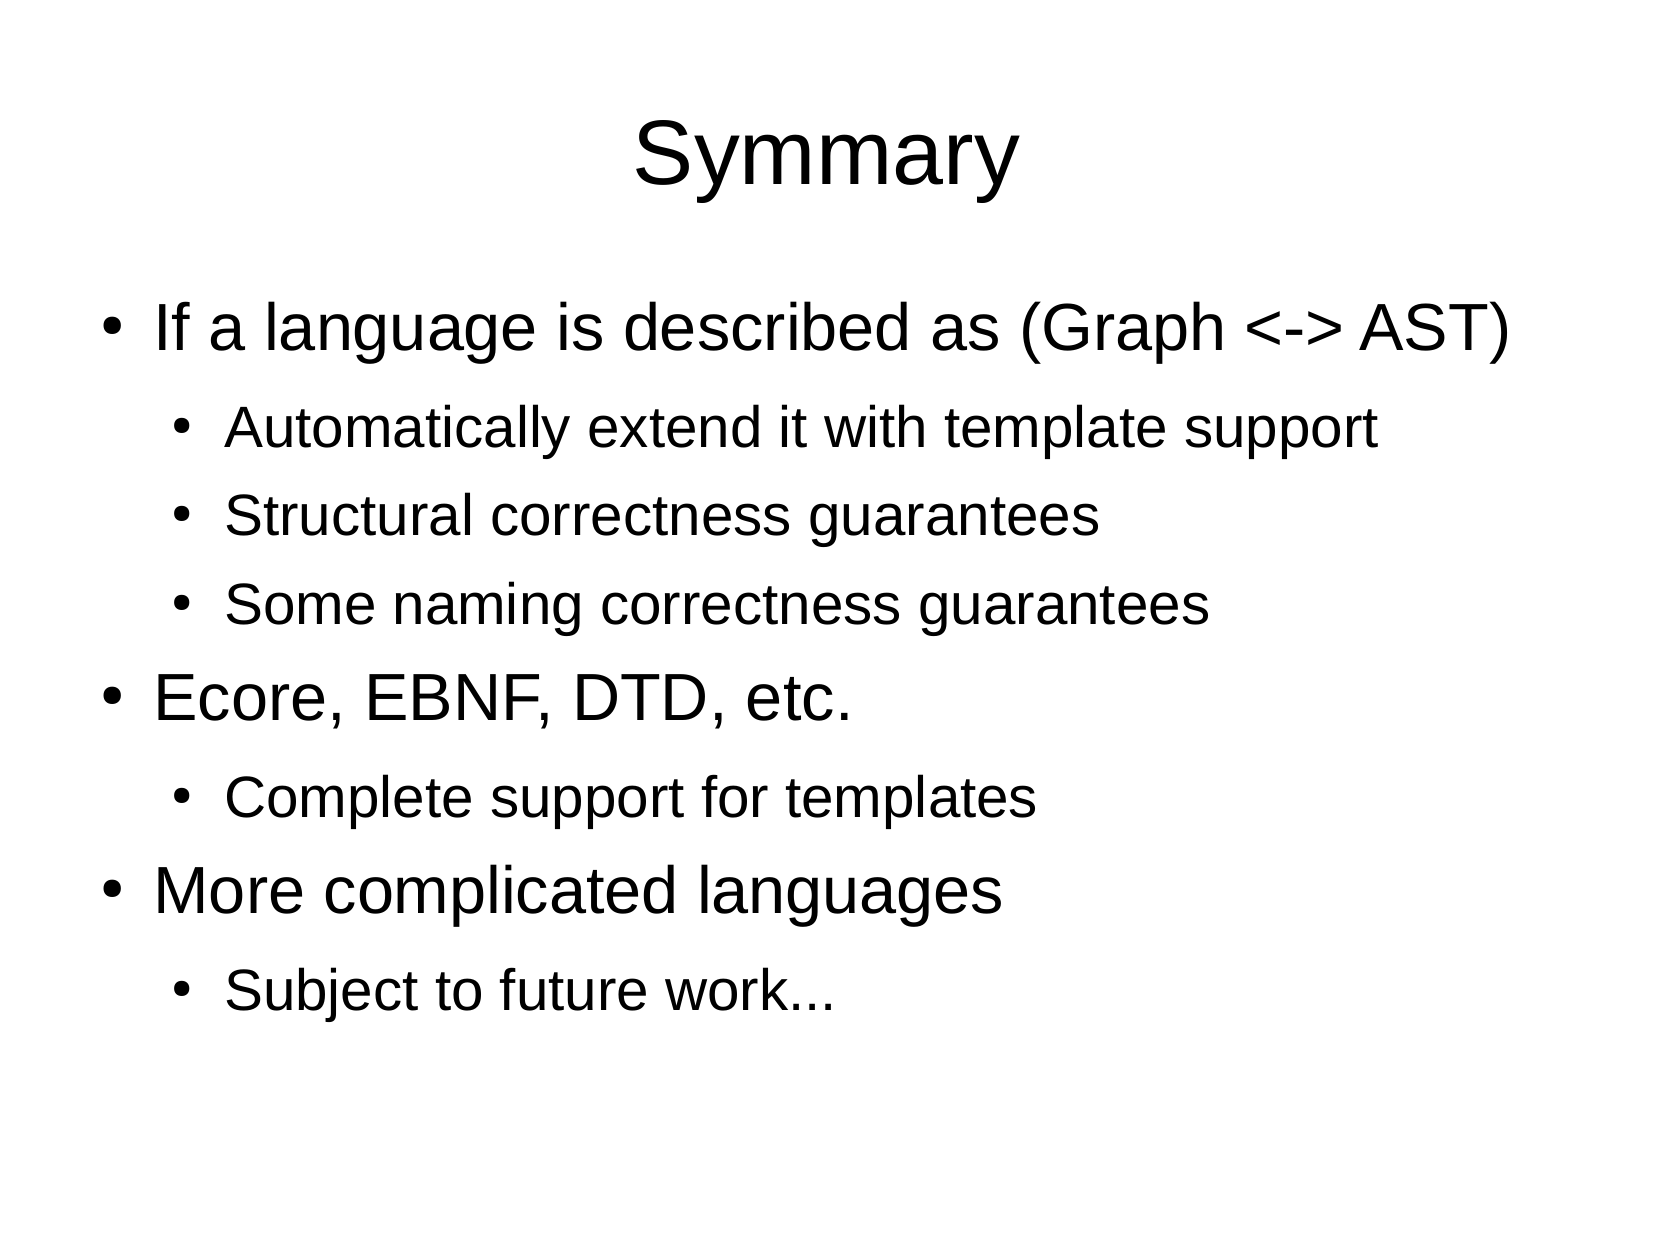

# Symmary
If a language is described as (Graph <-> AST)
Automatically extend it with template support
Structural correctness guarantees
Some naming correctness guarantees
Ecore, EBNF, DTD, etc.
Complete support for templates
More complicated languages
Subject to future work...